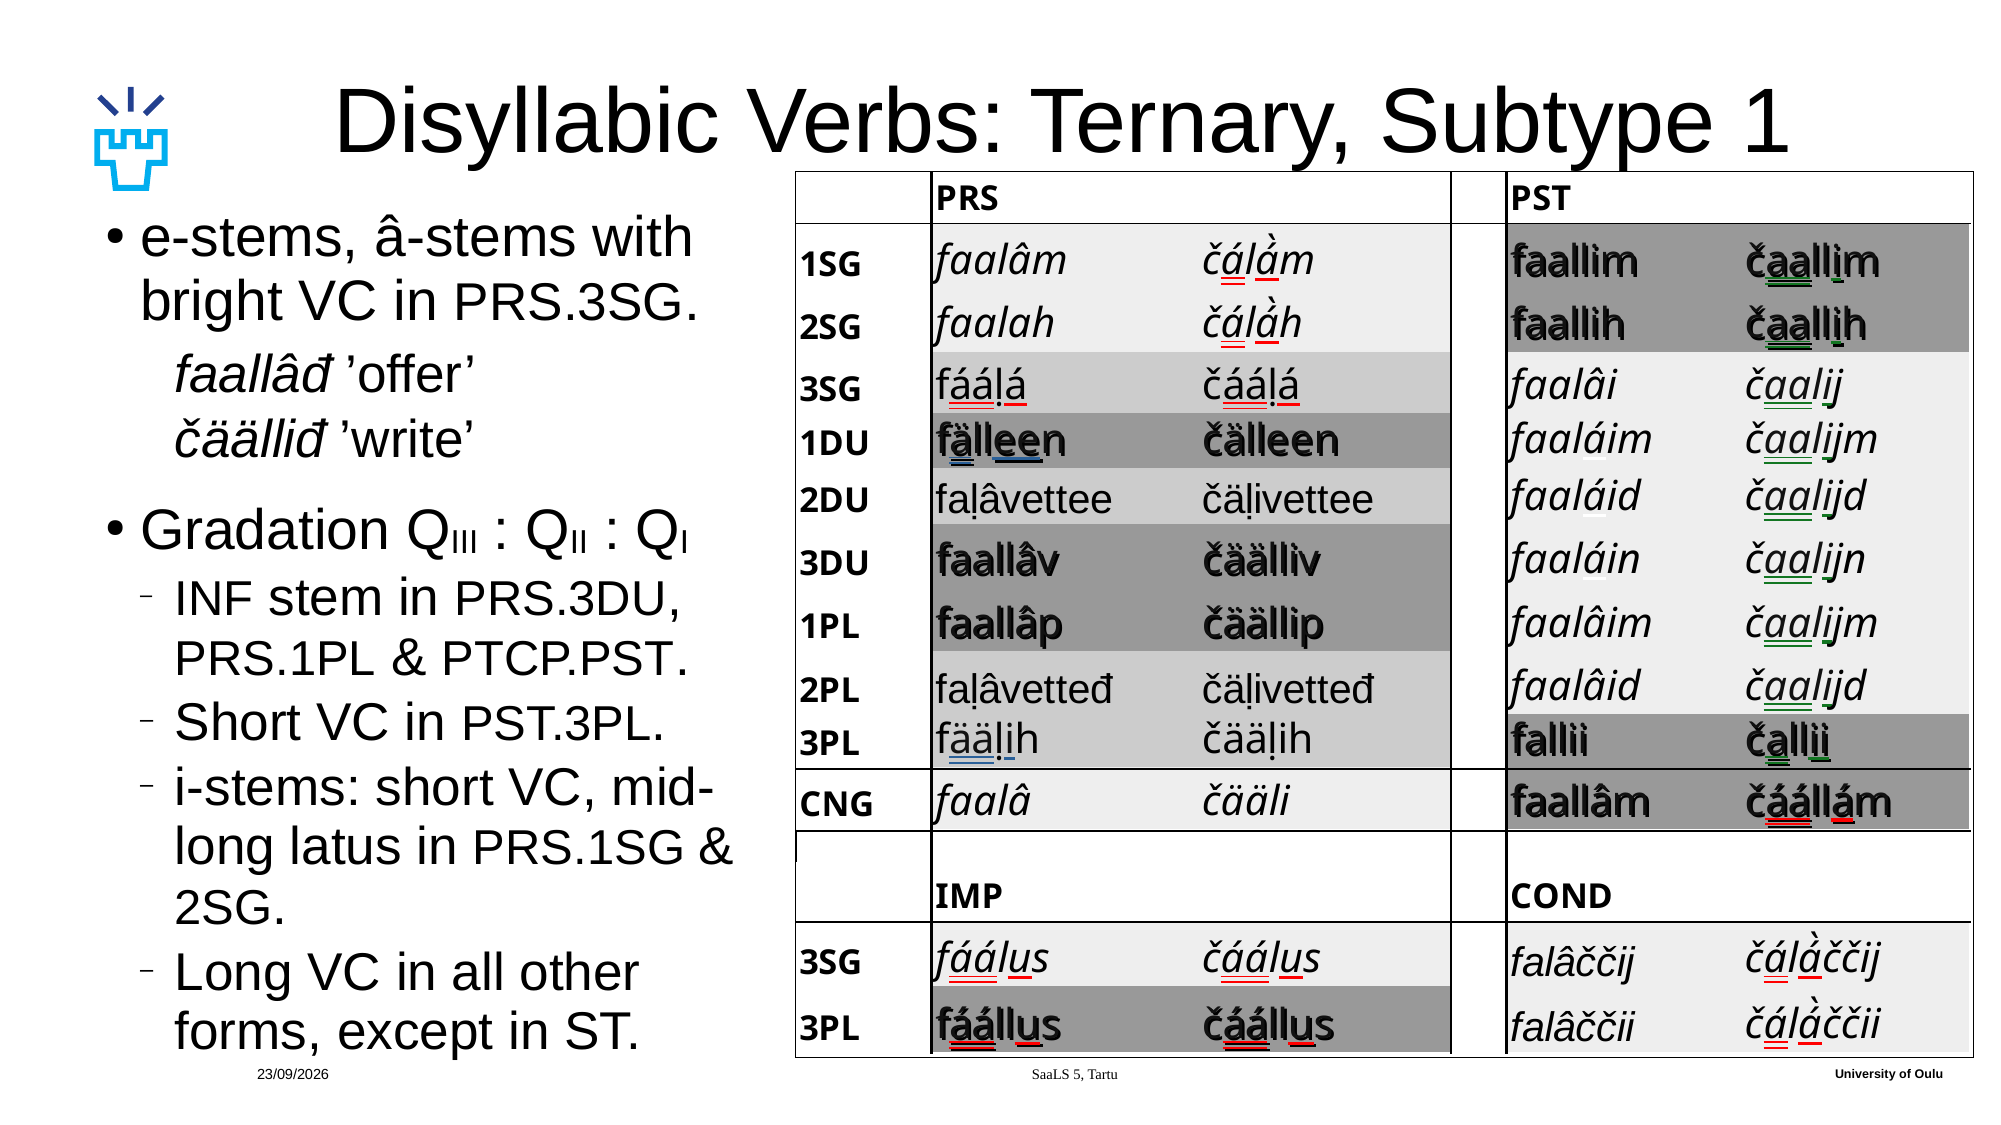

# Disyllabic Verbs: Ternary, Subtype 1
e-stems, â-stems with
bright VC in PRS.3SG.
faallâđ ’offer’
čäälliđ ’write’
Gradation QIII : QII : QI
INF stem in PRS.3DU,
PRS.1PL & PTCP.PST.
Short VC in PST.3PL.
i-stems: short VC, mid-
long latus in PRS.1SG & 2SG.
Long VC in all other
forms, except in ST.
https://github.com/tkoukkar/anaraskiela/blob/master/Koukkari_Tuomas-CIFUXIII-oovdanpyehtim.pdf